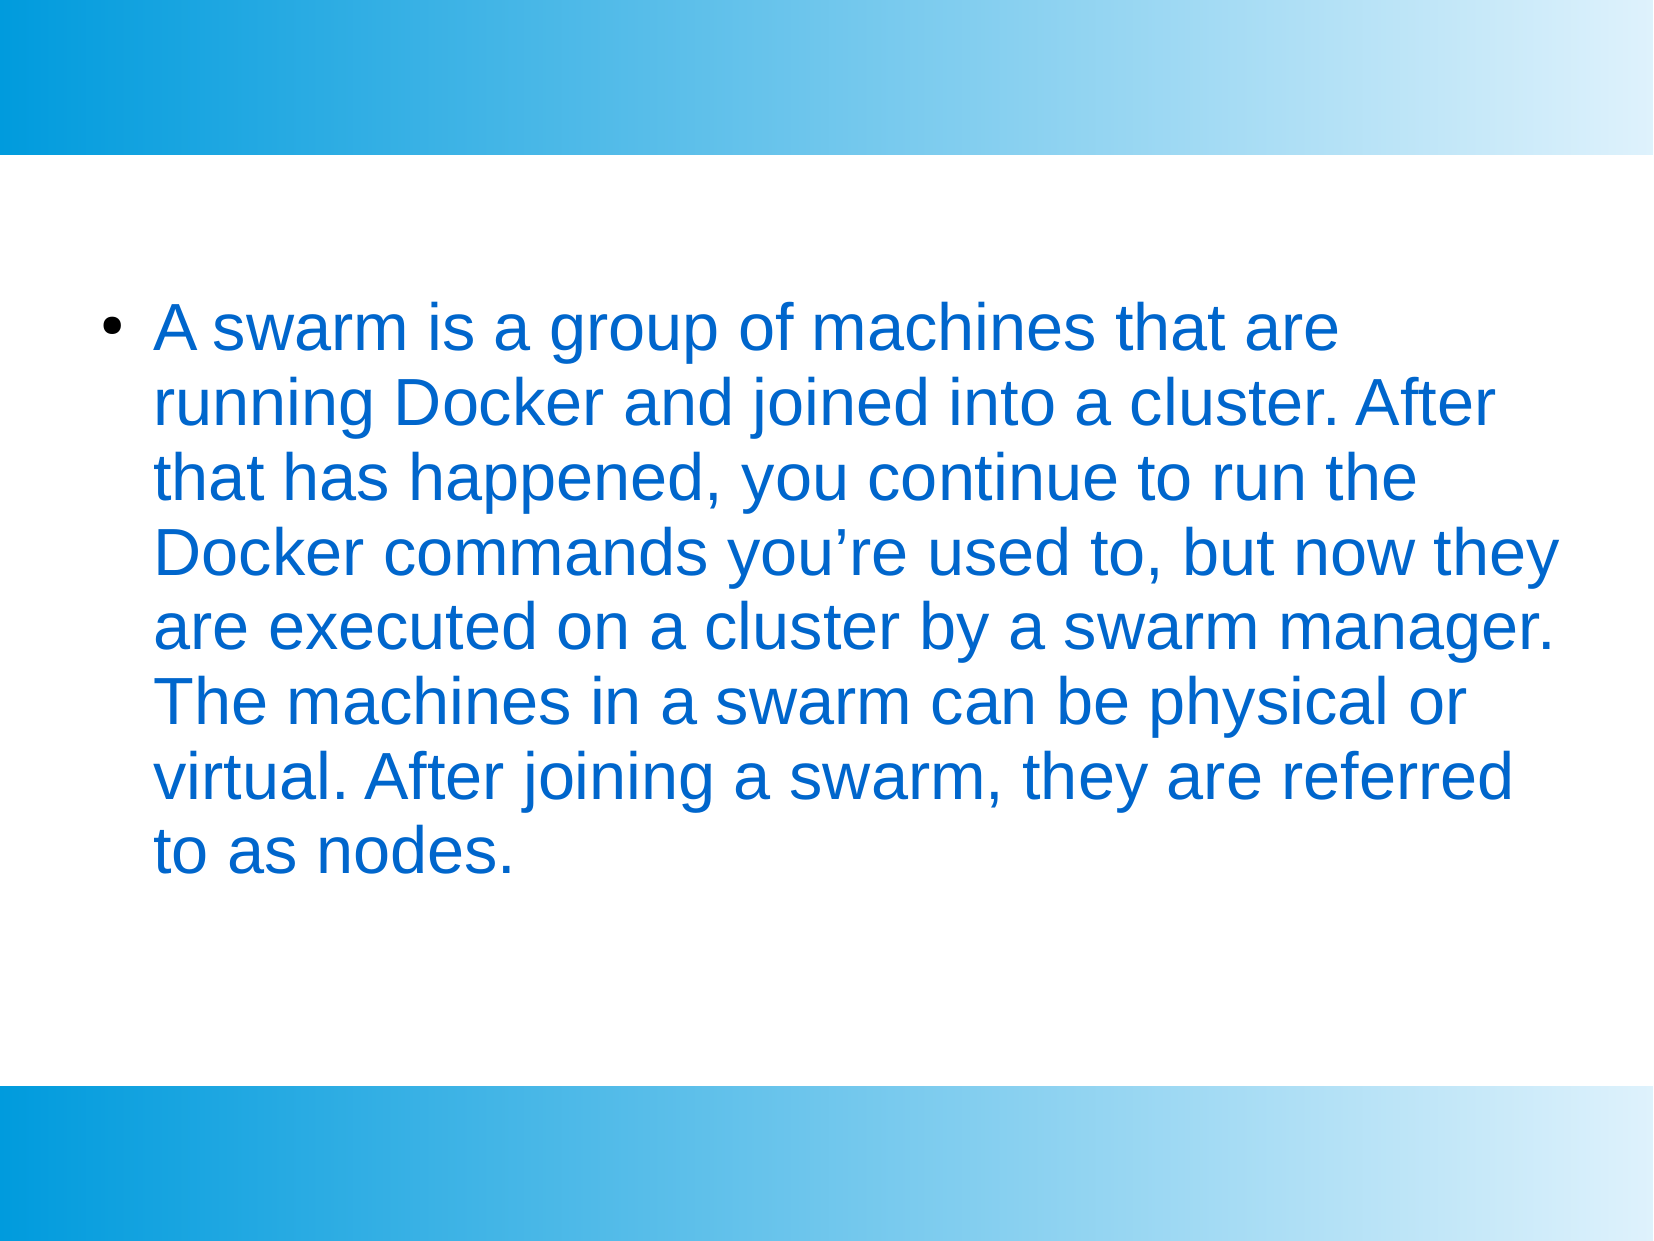

#
A swarm is a group of machines that are running Docker and joined into a cluster. After that has happened, you continue to run the Docker commands you’re used to, but now they are executed on a cluster by a swarm manager. The machines in a swarm can be physical or virtual. After joining a swarm, they are referred to as nodes.